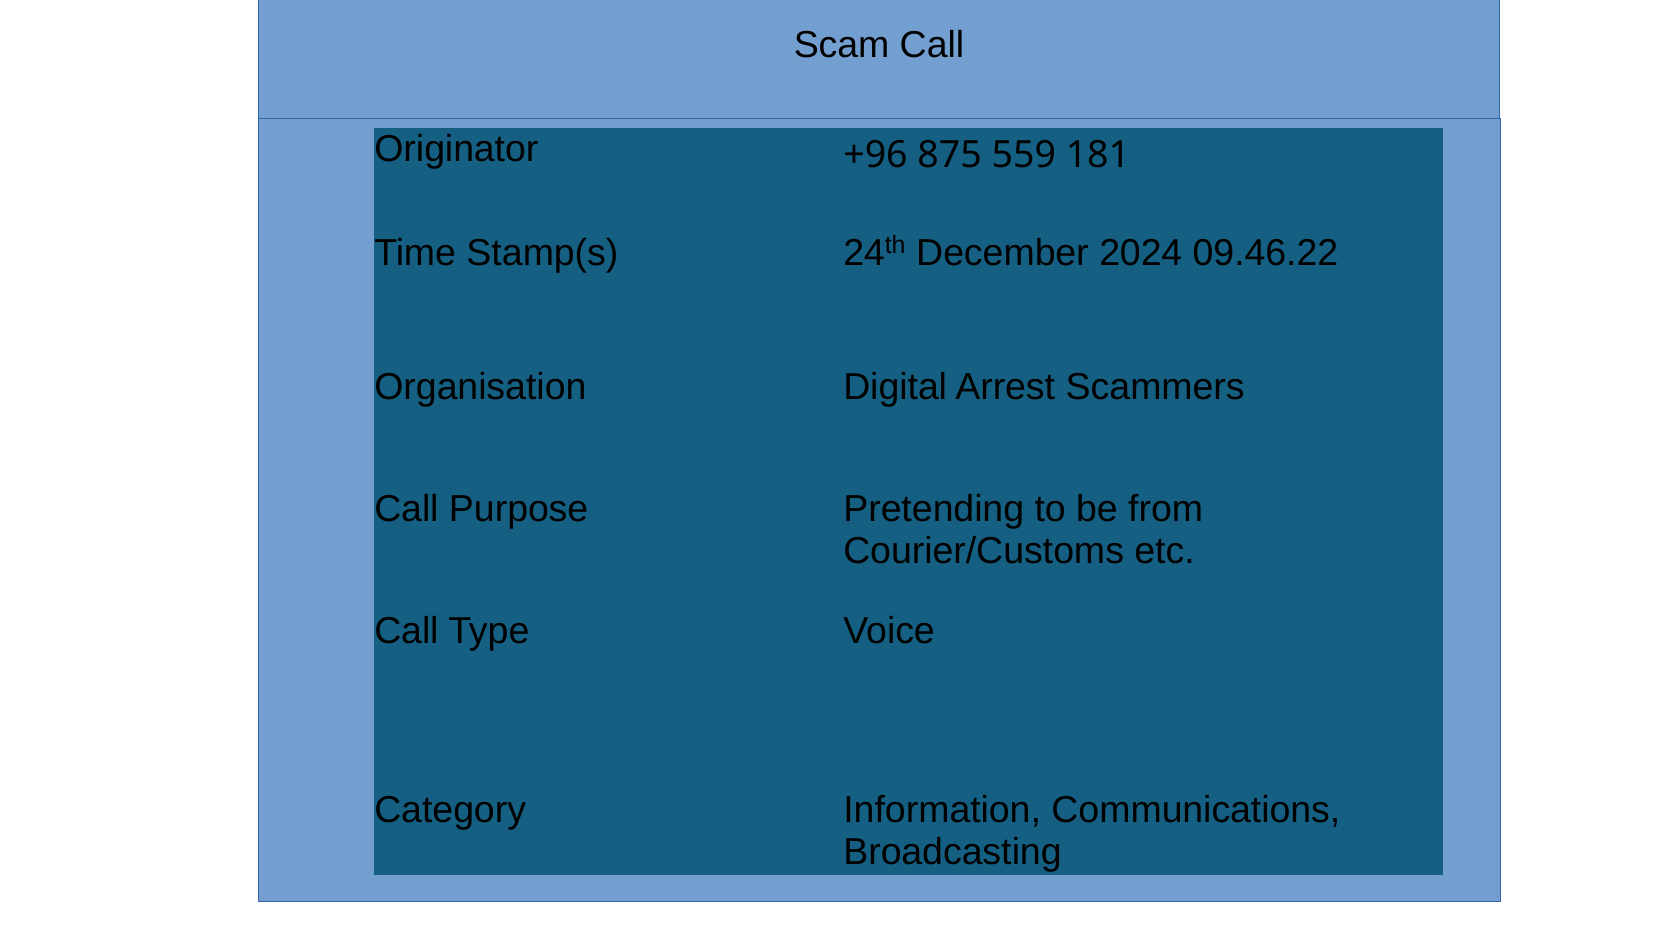

Scam Call
| Originator | +96 875 559 181 |
| --- | --- |
| Time Stamp(s) | 24th December 2024 09.46.22 |
| Organisation | Digital Arrest Scammers |
| Call Purpose | Pretending to be from Courier/Customs etc. |
| Call Type | Voice |
| Category | Information, Communications, Broadcasting |